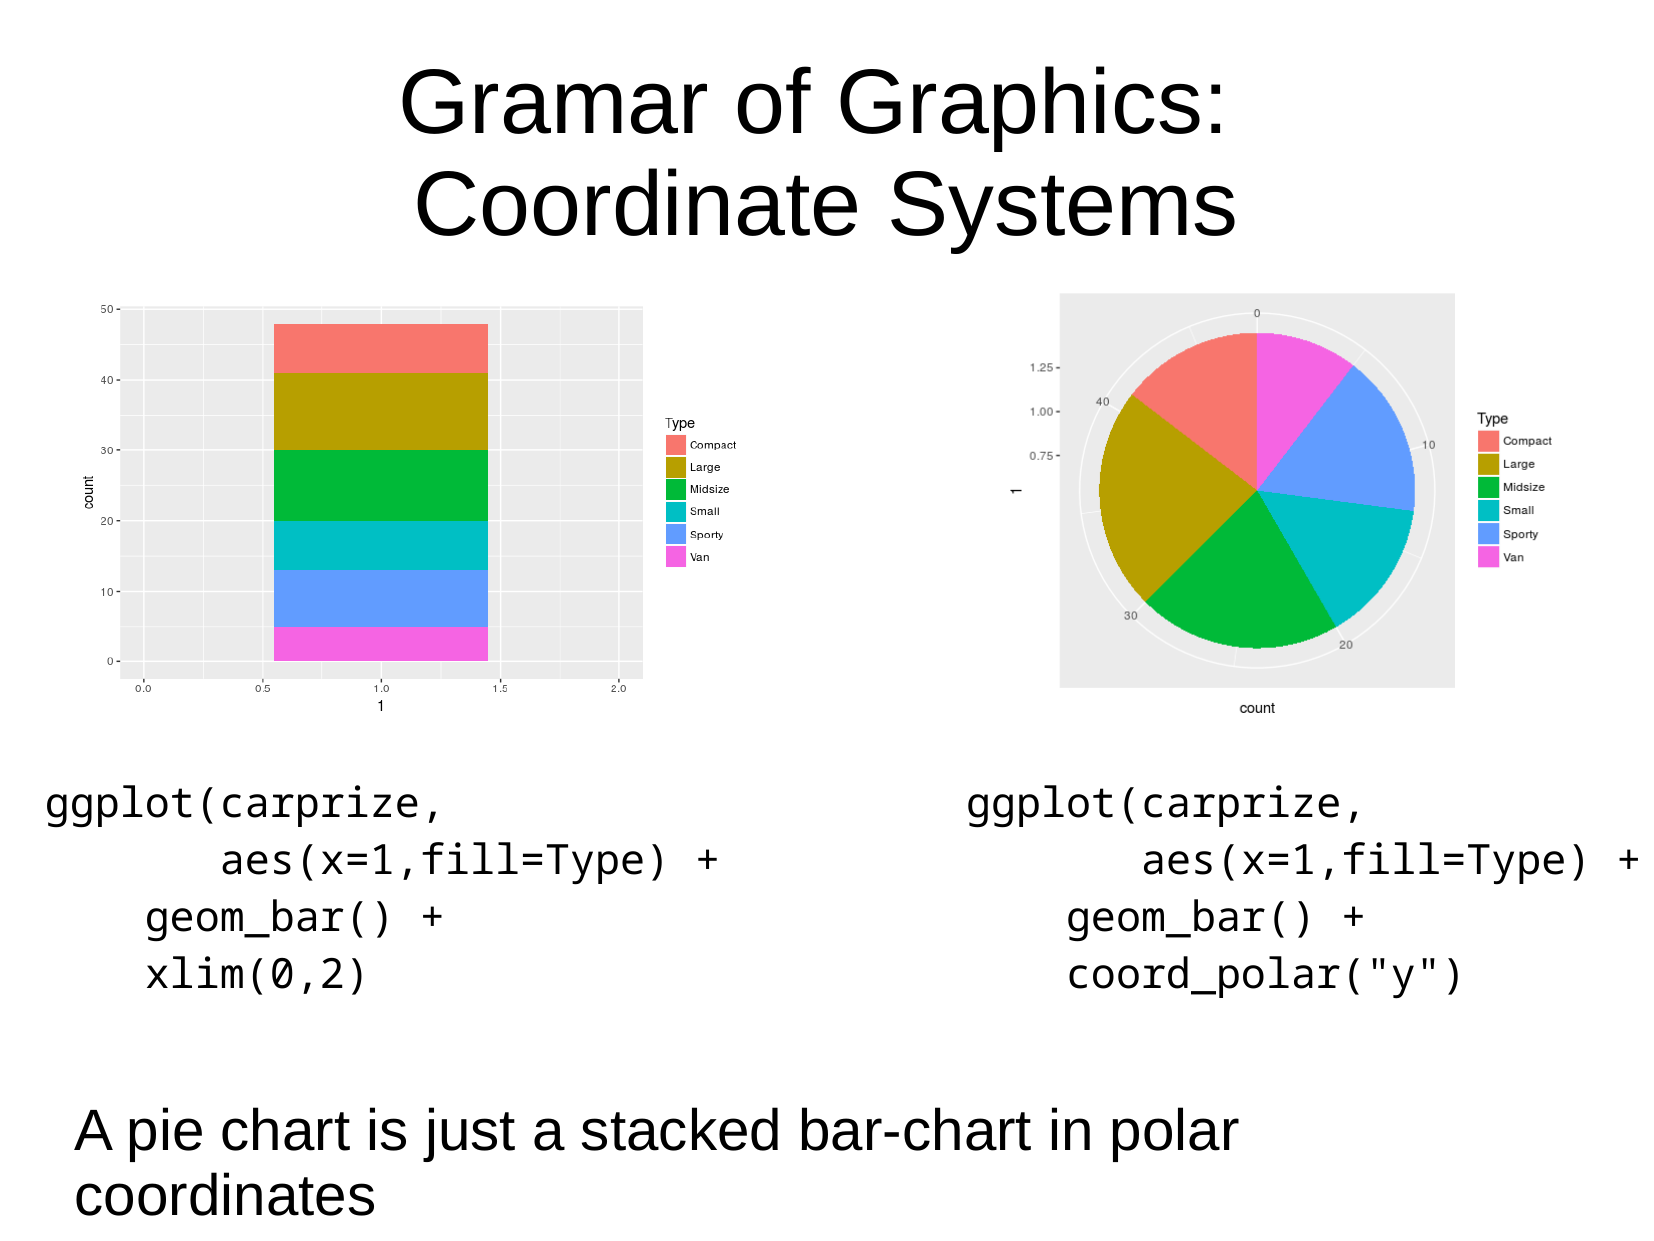

# Gramar of Graphics: Coordinate Systems
ggplot(carprize,
 aes(x=1,fill=Type) +
 geom_bar() +
 xlim(0,2)
ggplot(carprize,
 aes(x=1,fill=Type) +
 geom_bar() +
 coord_polar("y")
A pie chart is just a stacked bar-chart in polar coordinates